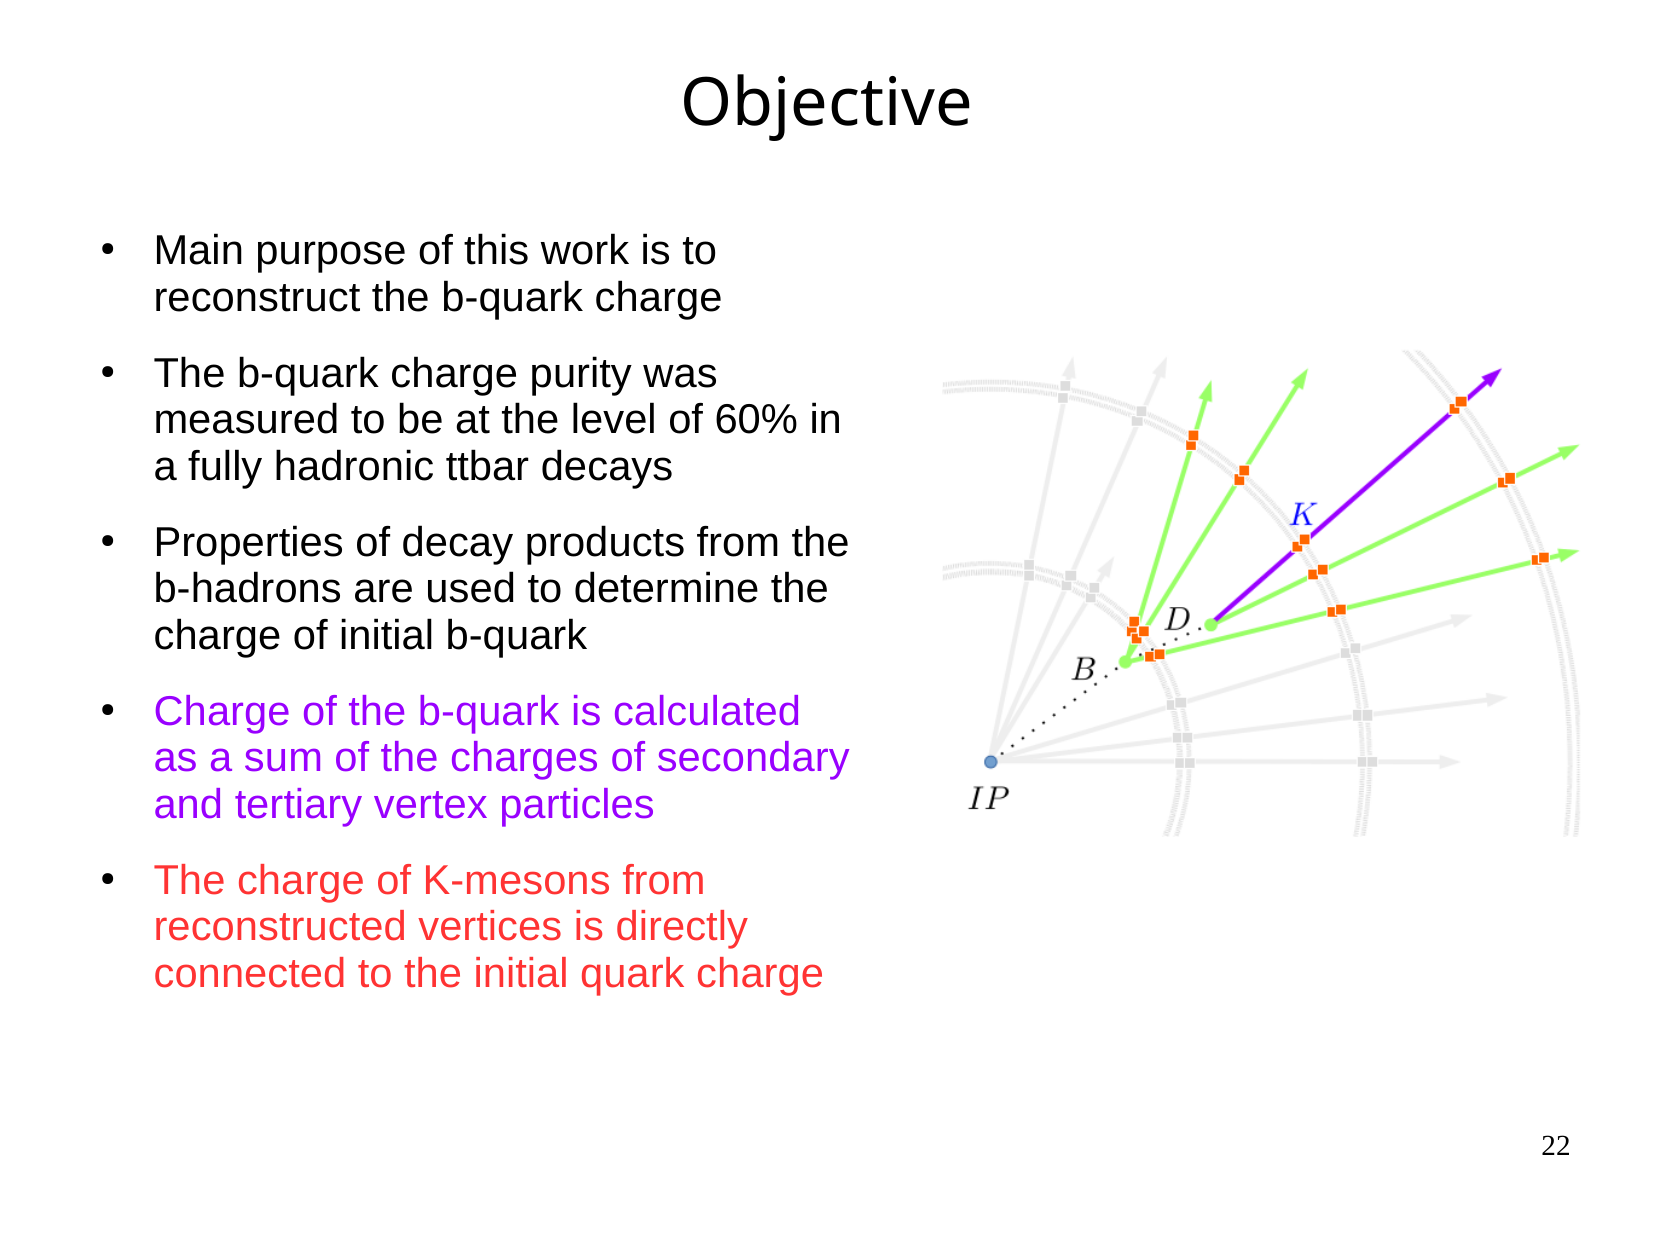

# Objective
Main purpose of this work is to reconstruct the b-quark charge
The b-quark charge purity was measured to be at the level of 60% in a fully hadronic ttbar decays
Properties of decay products from the b-hadrons are used to determine the charge of initial b-quark
Charge of the b-quark is calculated as a sum of the charges of secondary and tertiary vertex particles
The charge of K-mesons from reconstructed vertices is directly connected to the initial quark charge
22